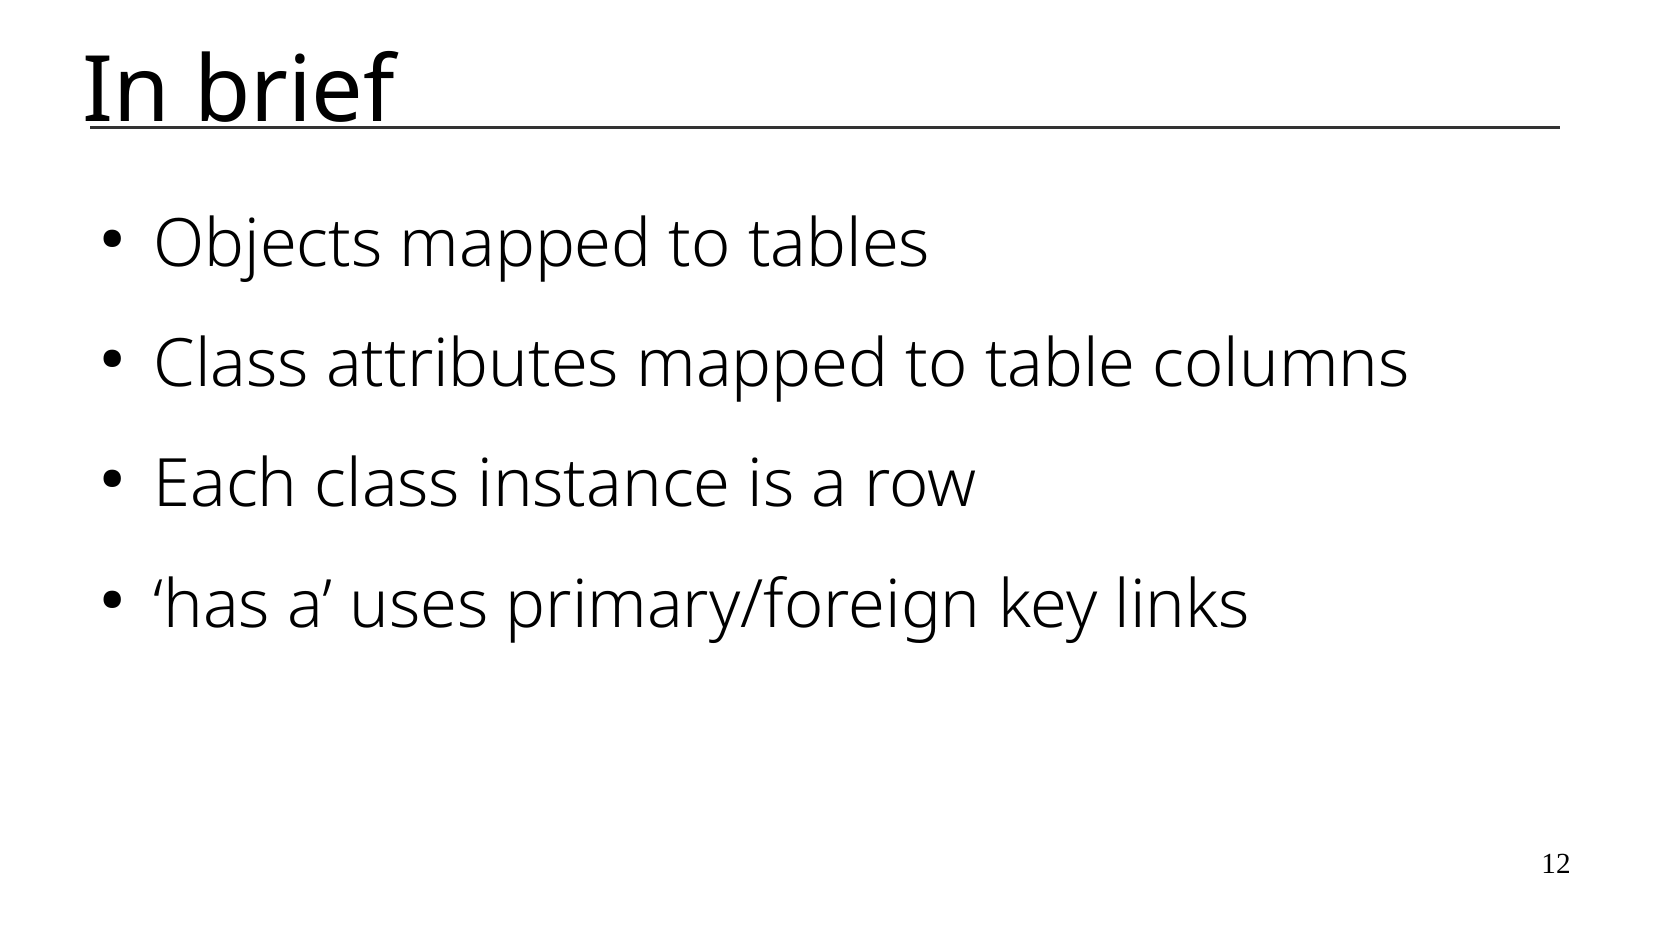

# In brief
Objects mapped to tables
Class attributes mapped to table columns
Each class instance is a row
‘has a’ uses primary/foreign key links
12